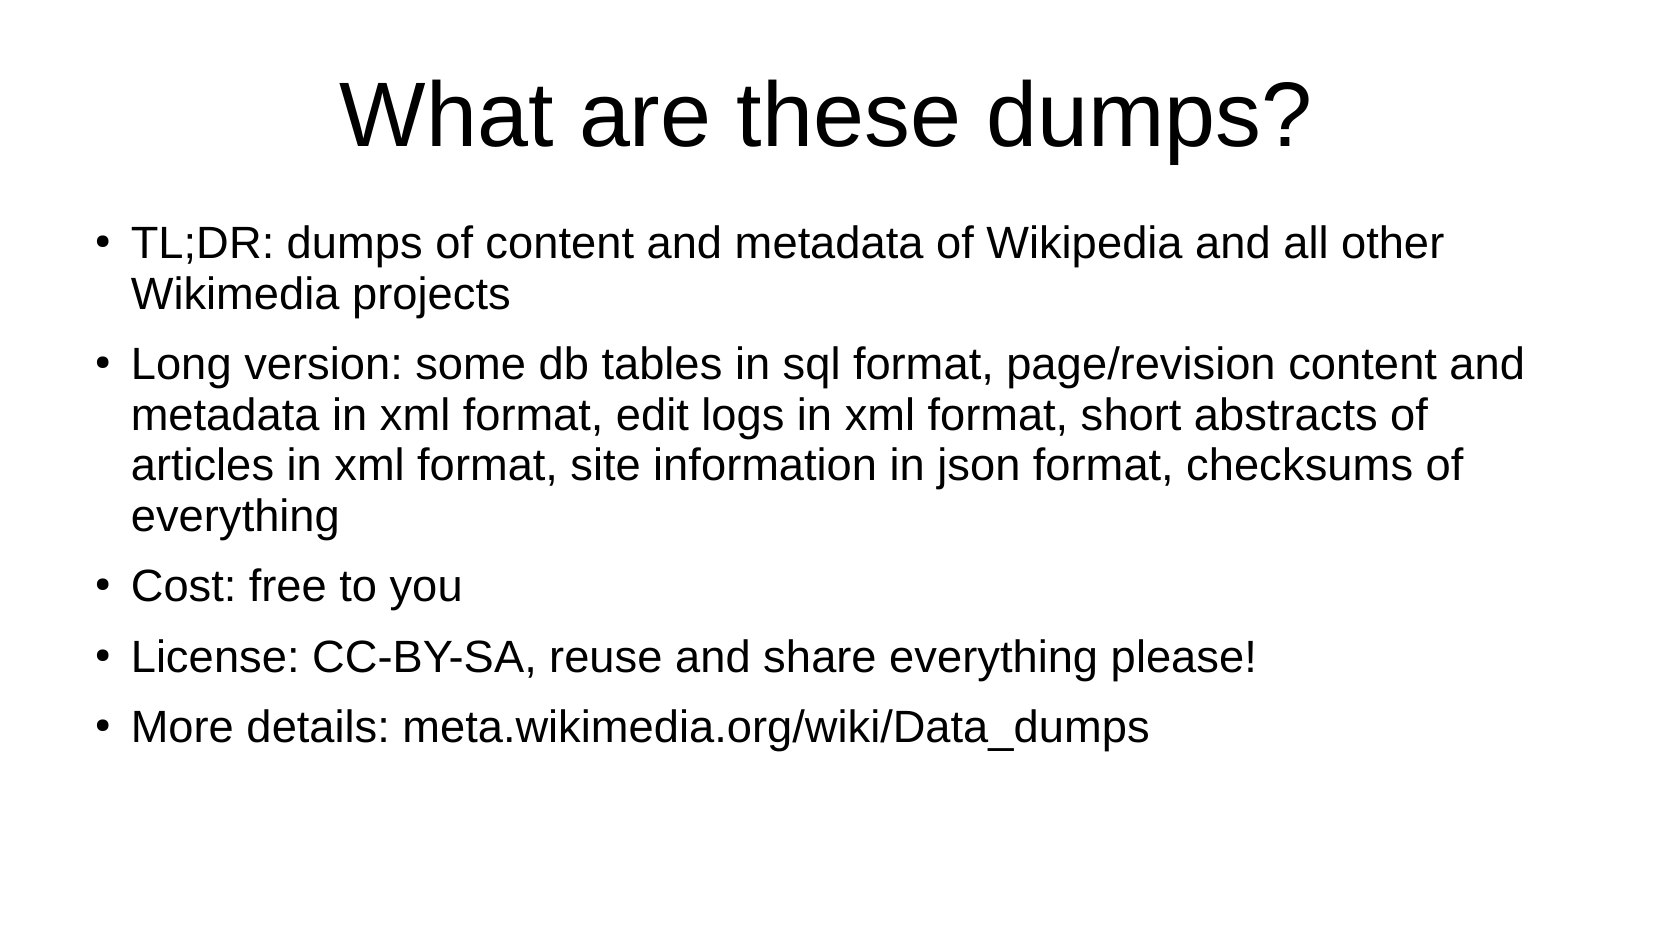

# What are these dumps?
TL;DR: dumps of content and metadata of Wikipedia and all other Wikimedia projects
Long version: some db tables in sql format, page/revision content and metadata in xml format, edit logs in xml format, short abstracts of articles in xml format, site information in json format, checksums of everything
Cost: free to you
License: CC-BY-SA, reuse and share everything please!
More details: meta.wikimedia.org/wiki/Data_dumps